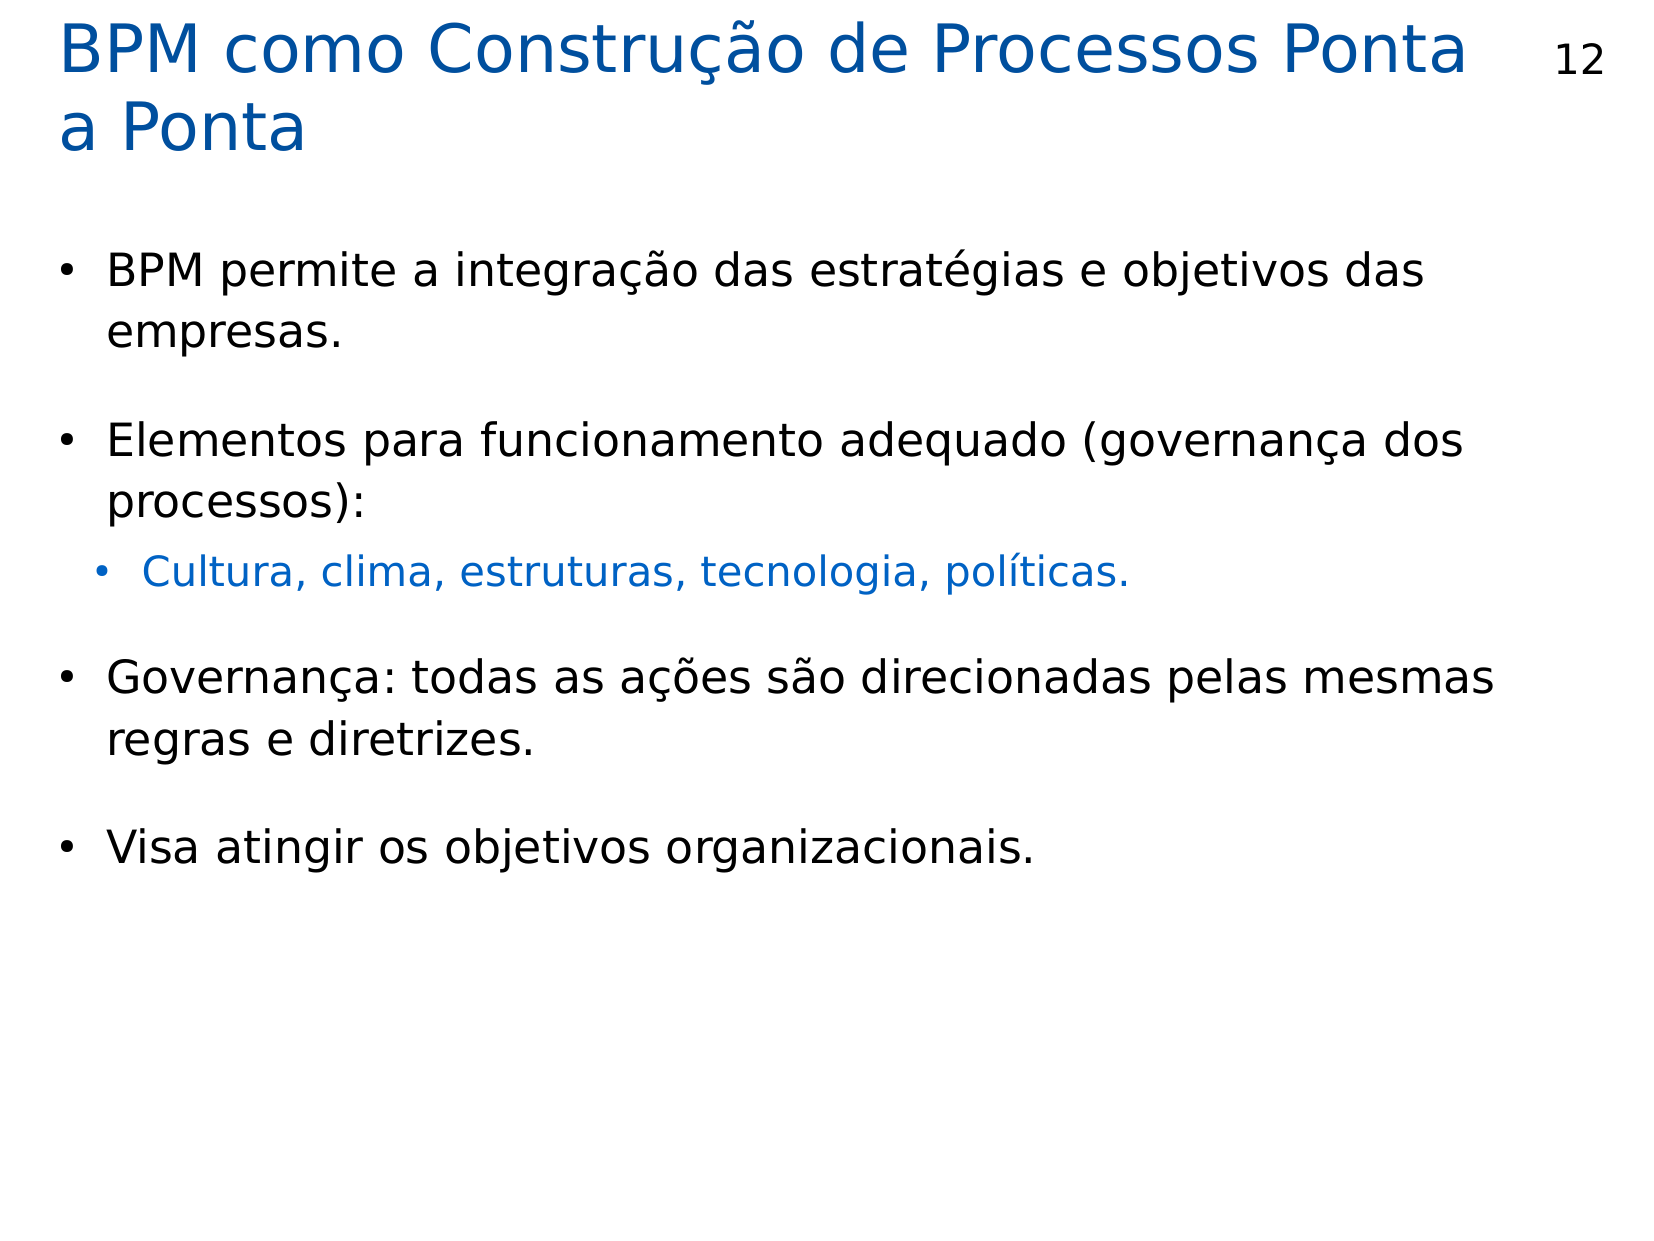

# BPM como Construção de Processos Ponta a Ponta
12
BPM permite a integração das estratégias e objetivos das empresas.
Elementos para funcionamento adequado (governança dos processos):
Cultura, clima, estruturas, tecnologia, políticas.
Governança: todas as ações são direcionadas pelas mesmas regras e diretrizes.
Visa atingir os objetivos organizacionais.